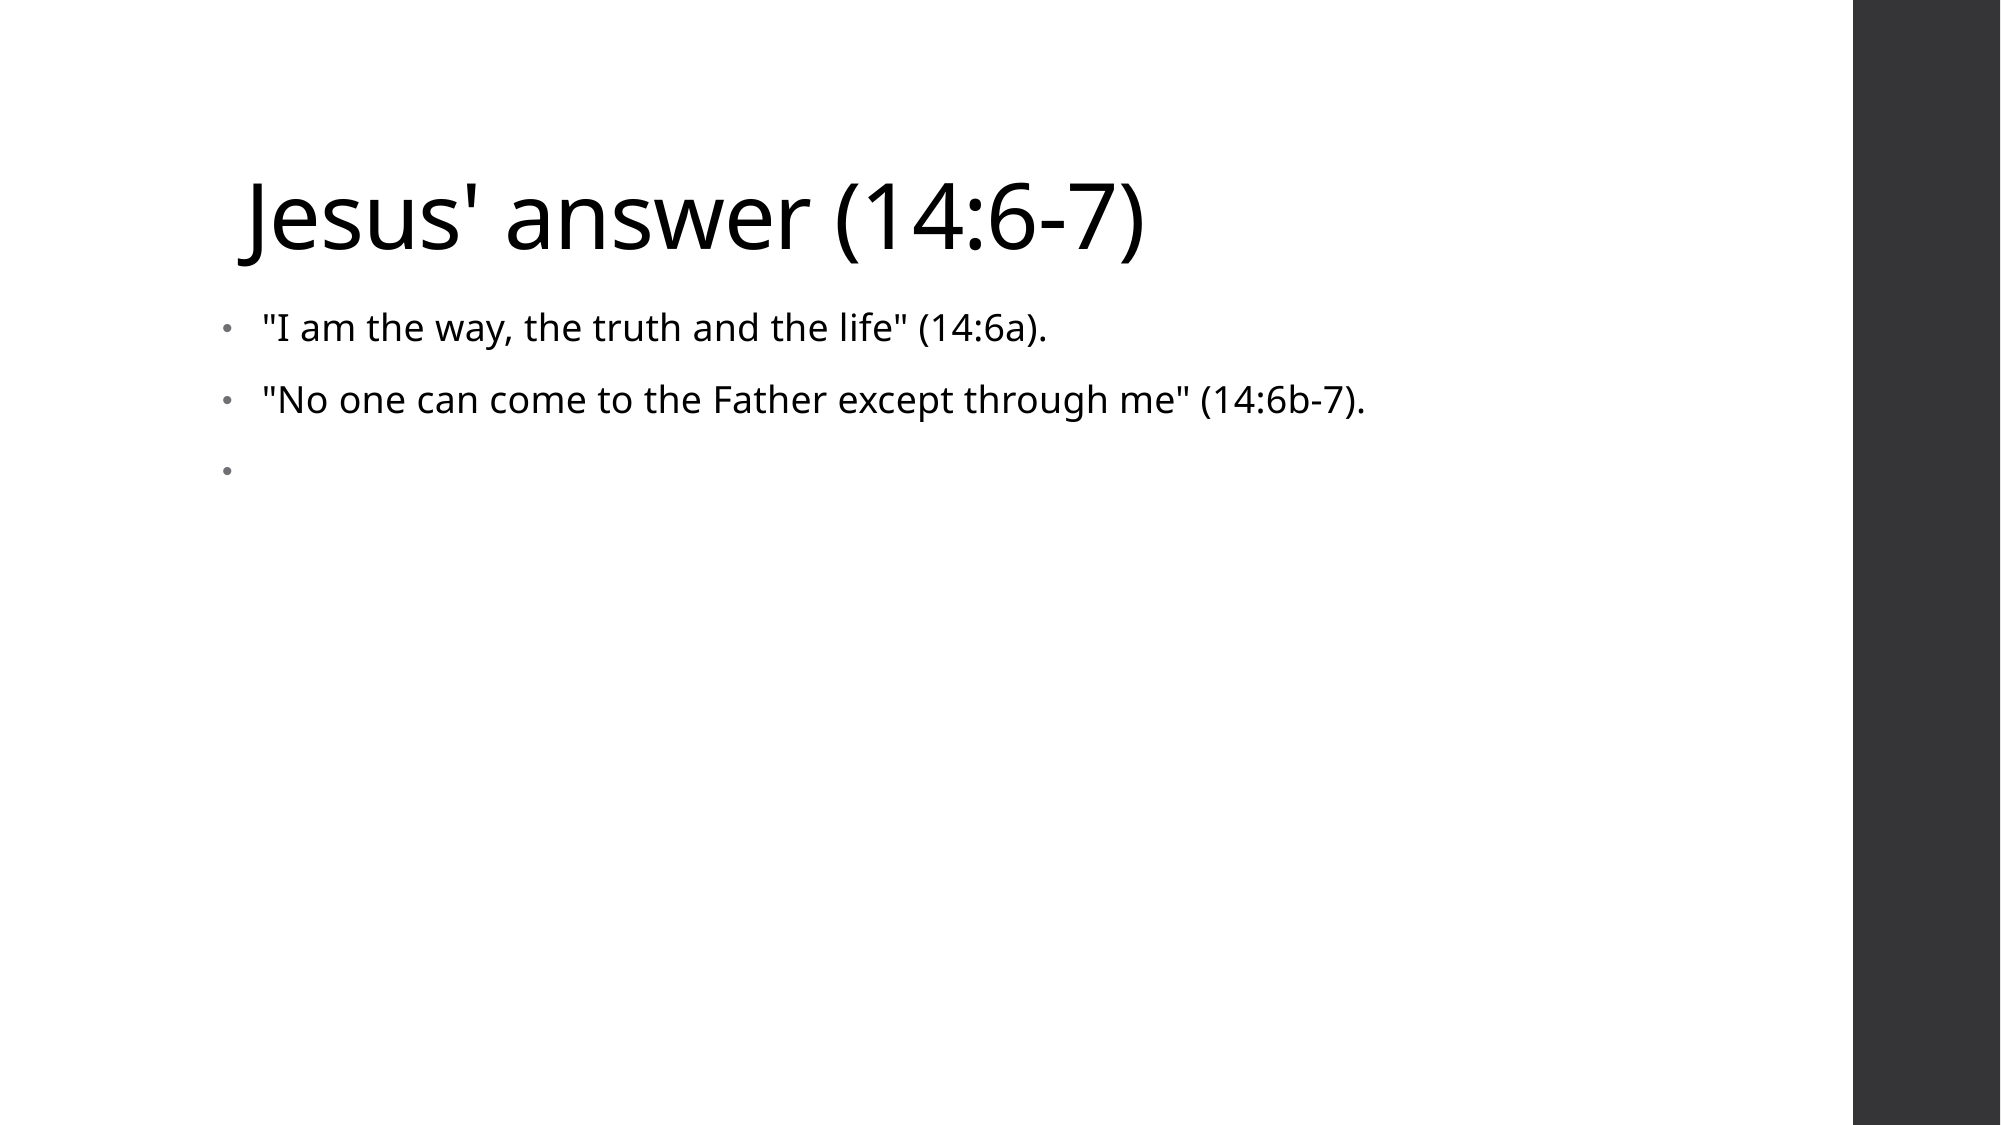

# Jesus' answer (14:6-7)
 "I am the way, the truth and the life" (14:6a).
 "No one can come to the Father except through me" (14:6b-7).